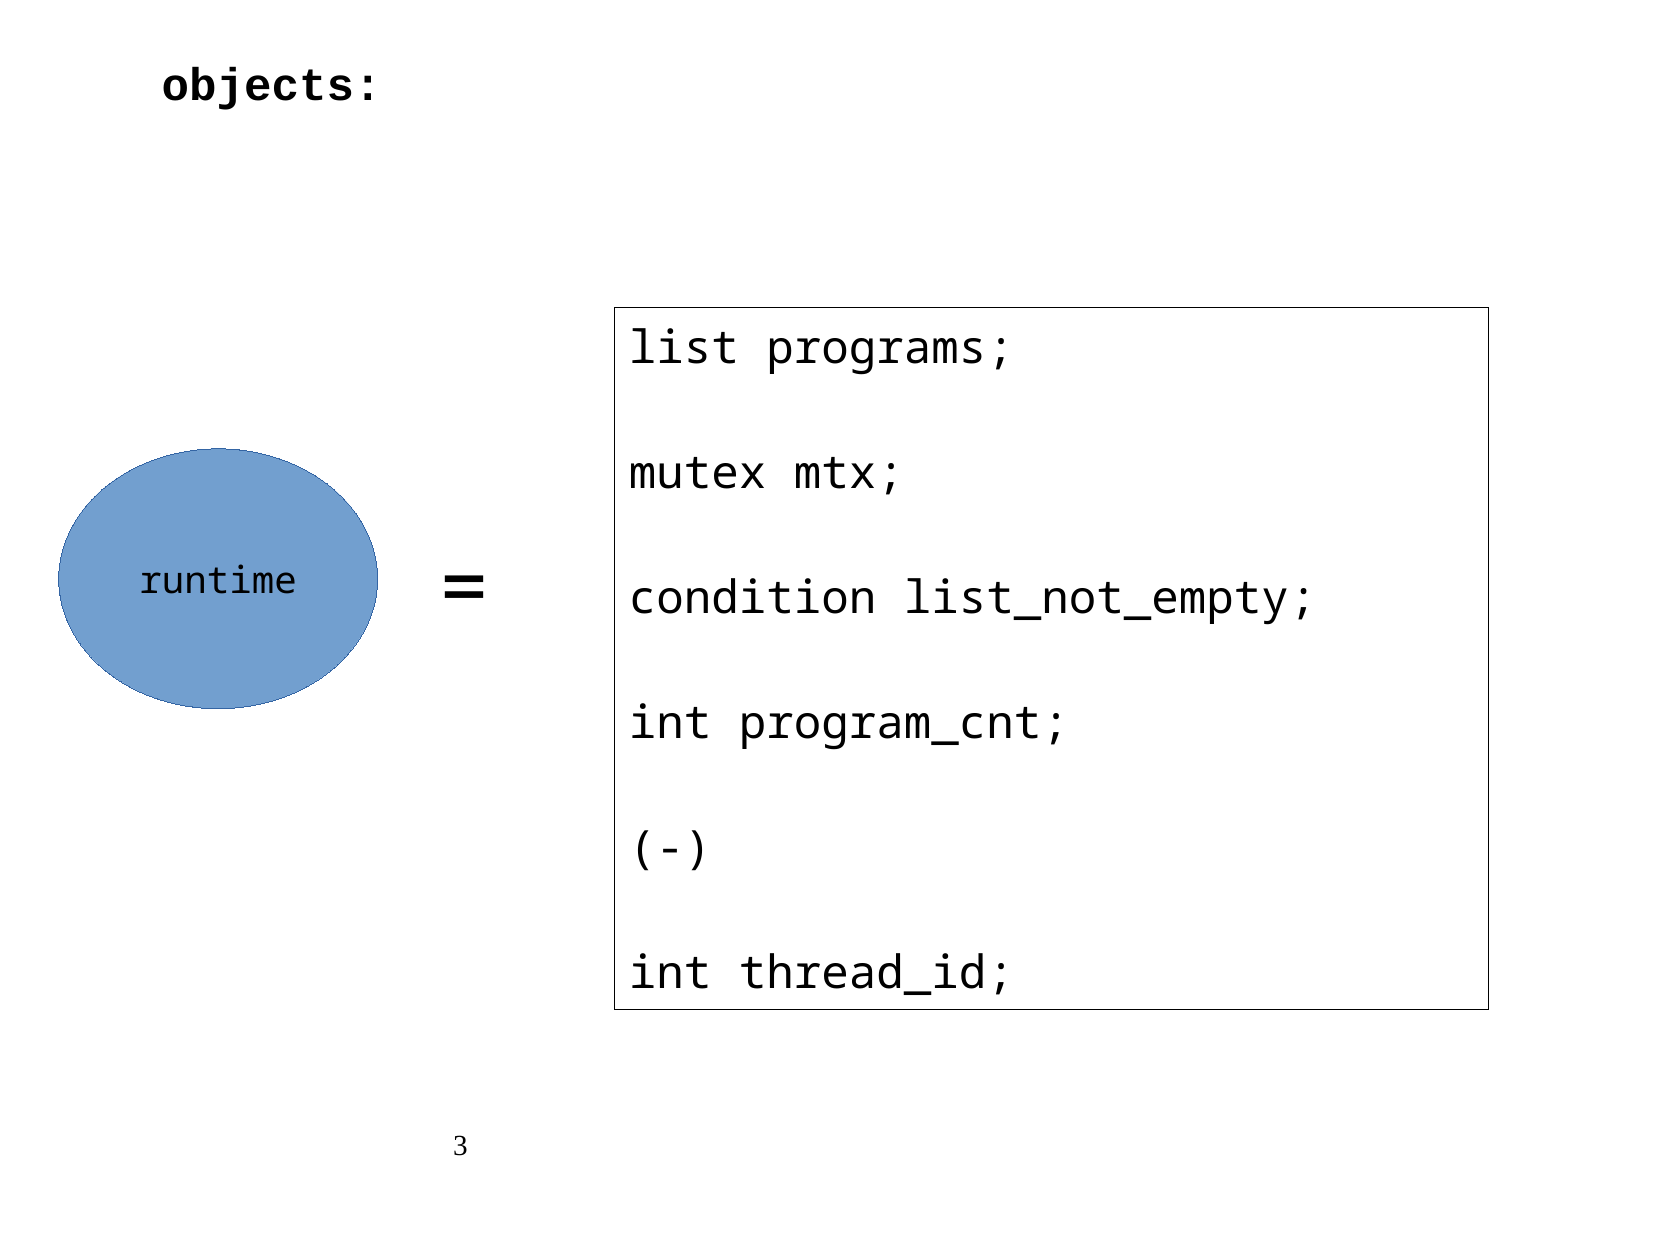

objects:
list programs;
mutex mtx;
condition list_not_empty;
int program_cnt;
(-)
int thread_id;
runtime
=
3